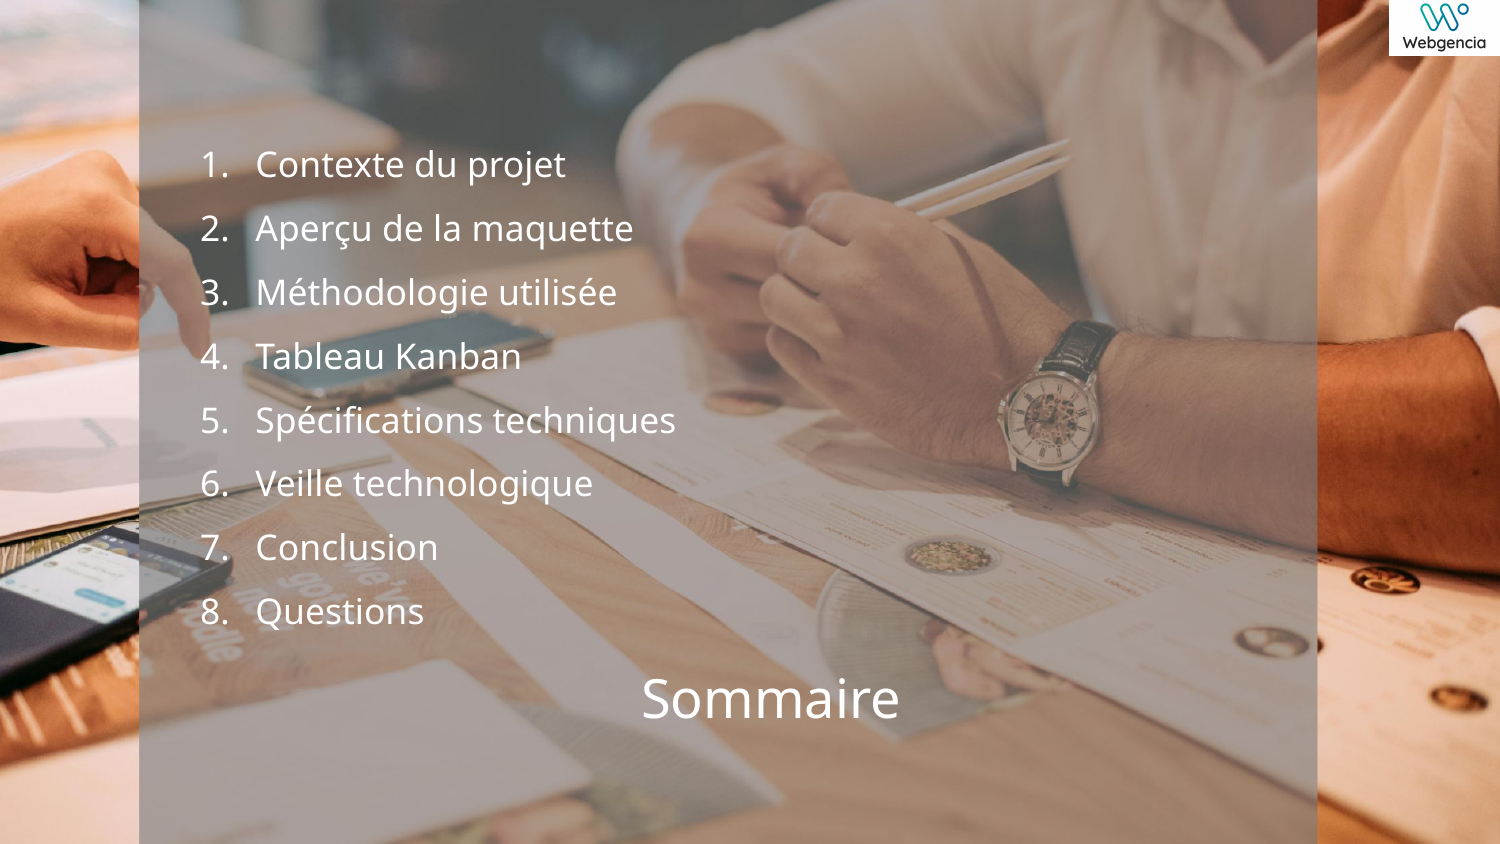

Contexte du projet
Aperçu de la maquette
Méthodologie utilisée
Tableau Kanban
Spécifications techniques
Veille technologique
Conclusion
Questions
# Sommaire